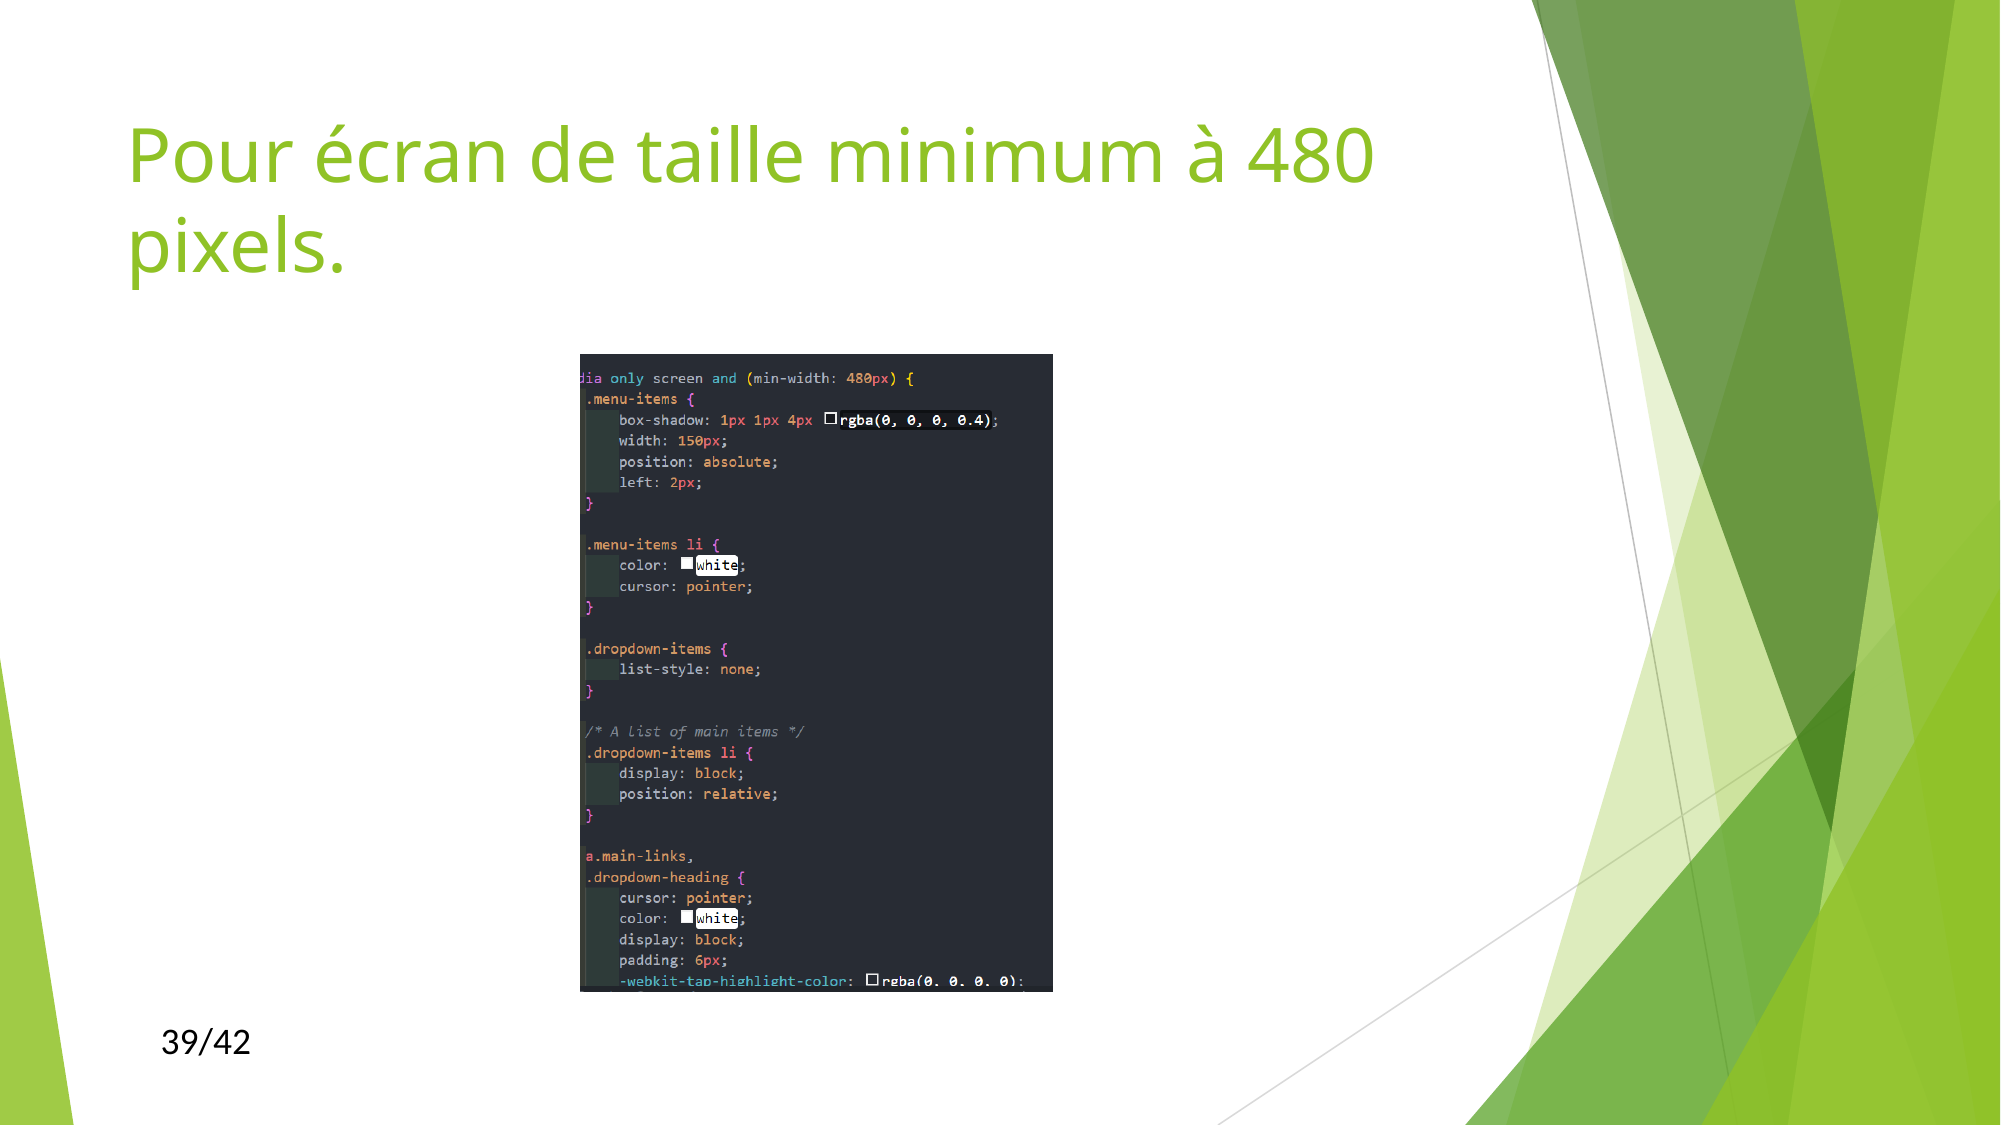

# Pour écran de taille minimum à 480 pixels.
39/42